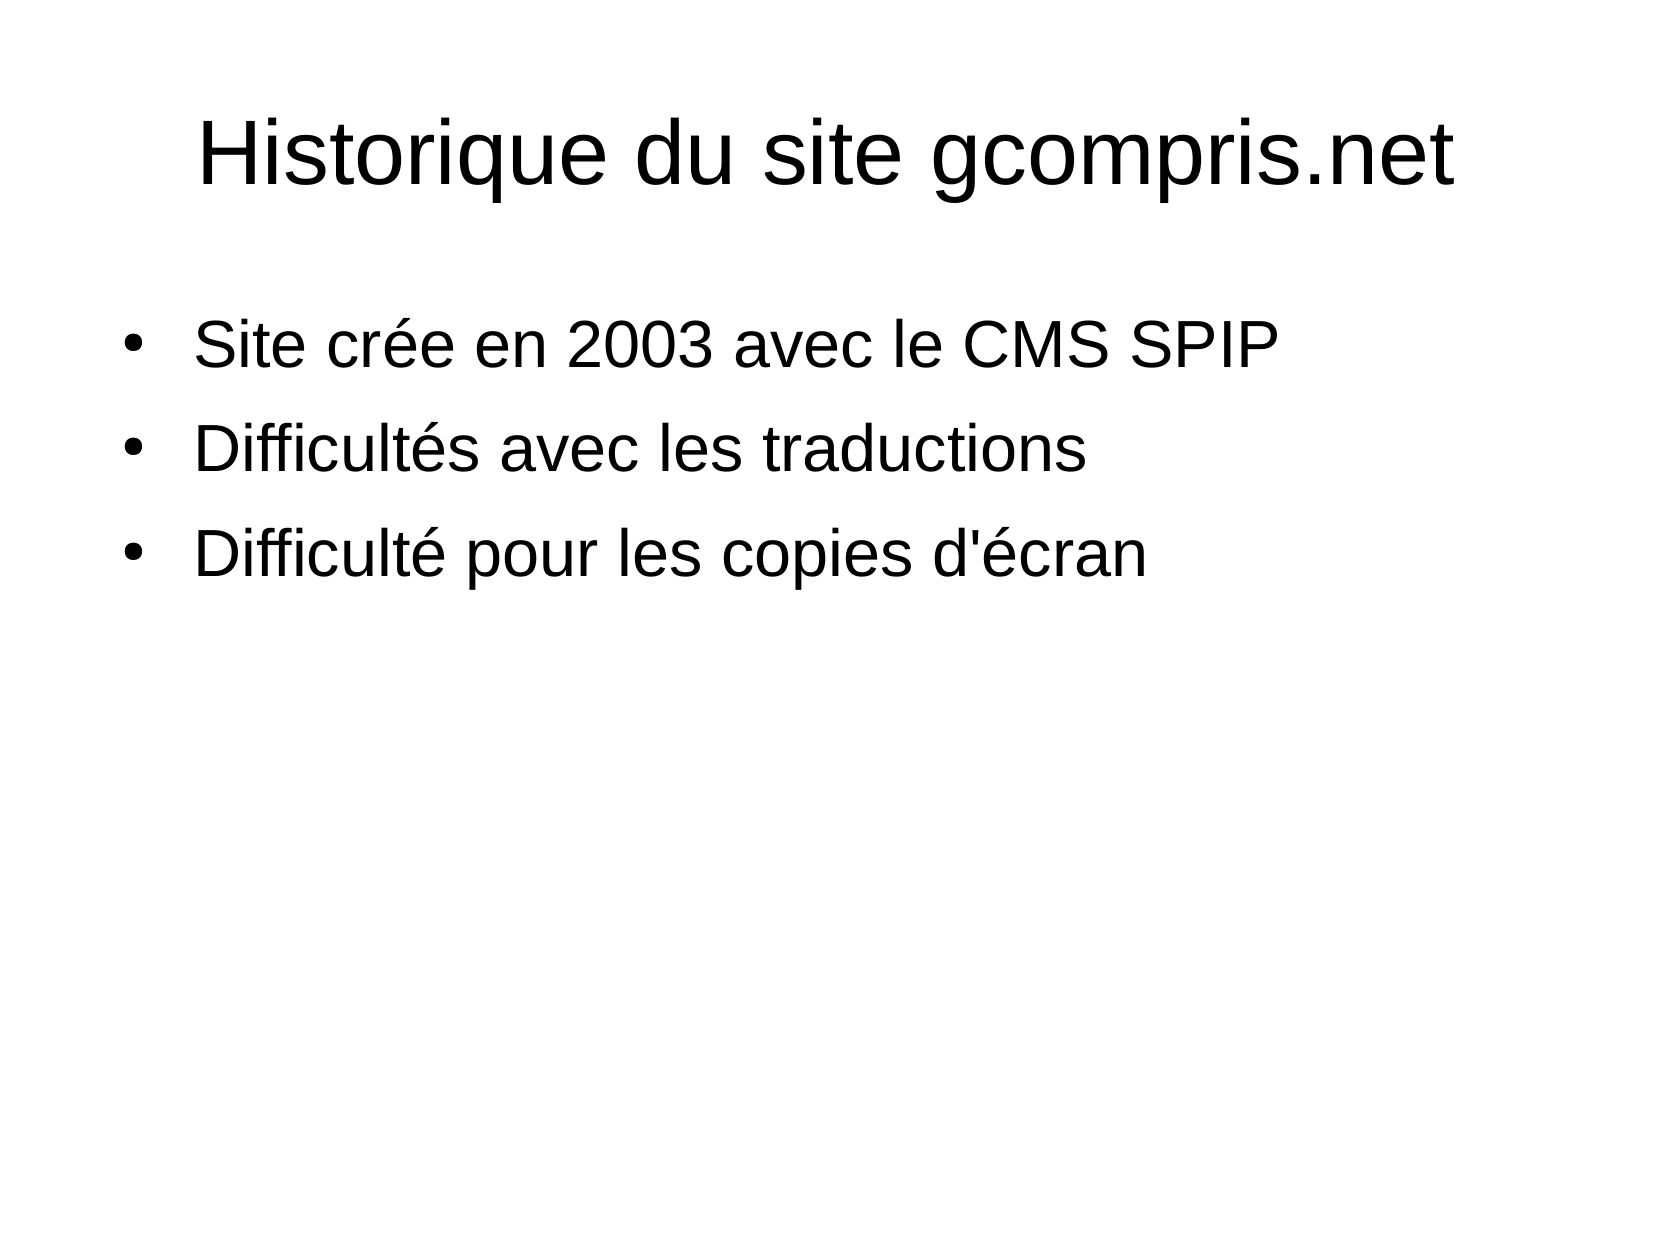

# Historique du site gcompris.net
 Site crée en 2003 avec le CMS SPIP
 Difficultés avec les traductions
 Difficulté pour les copies d'écran